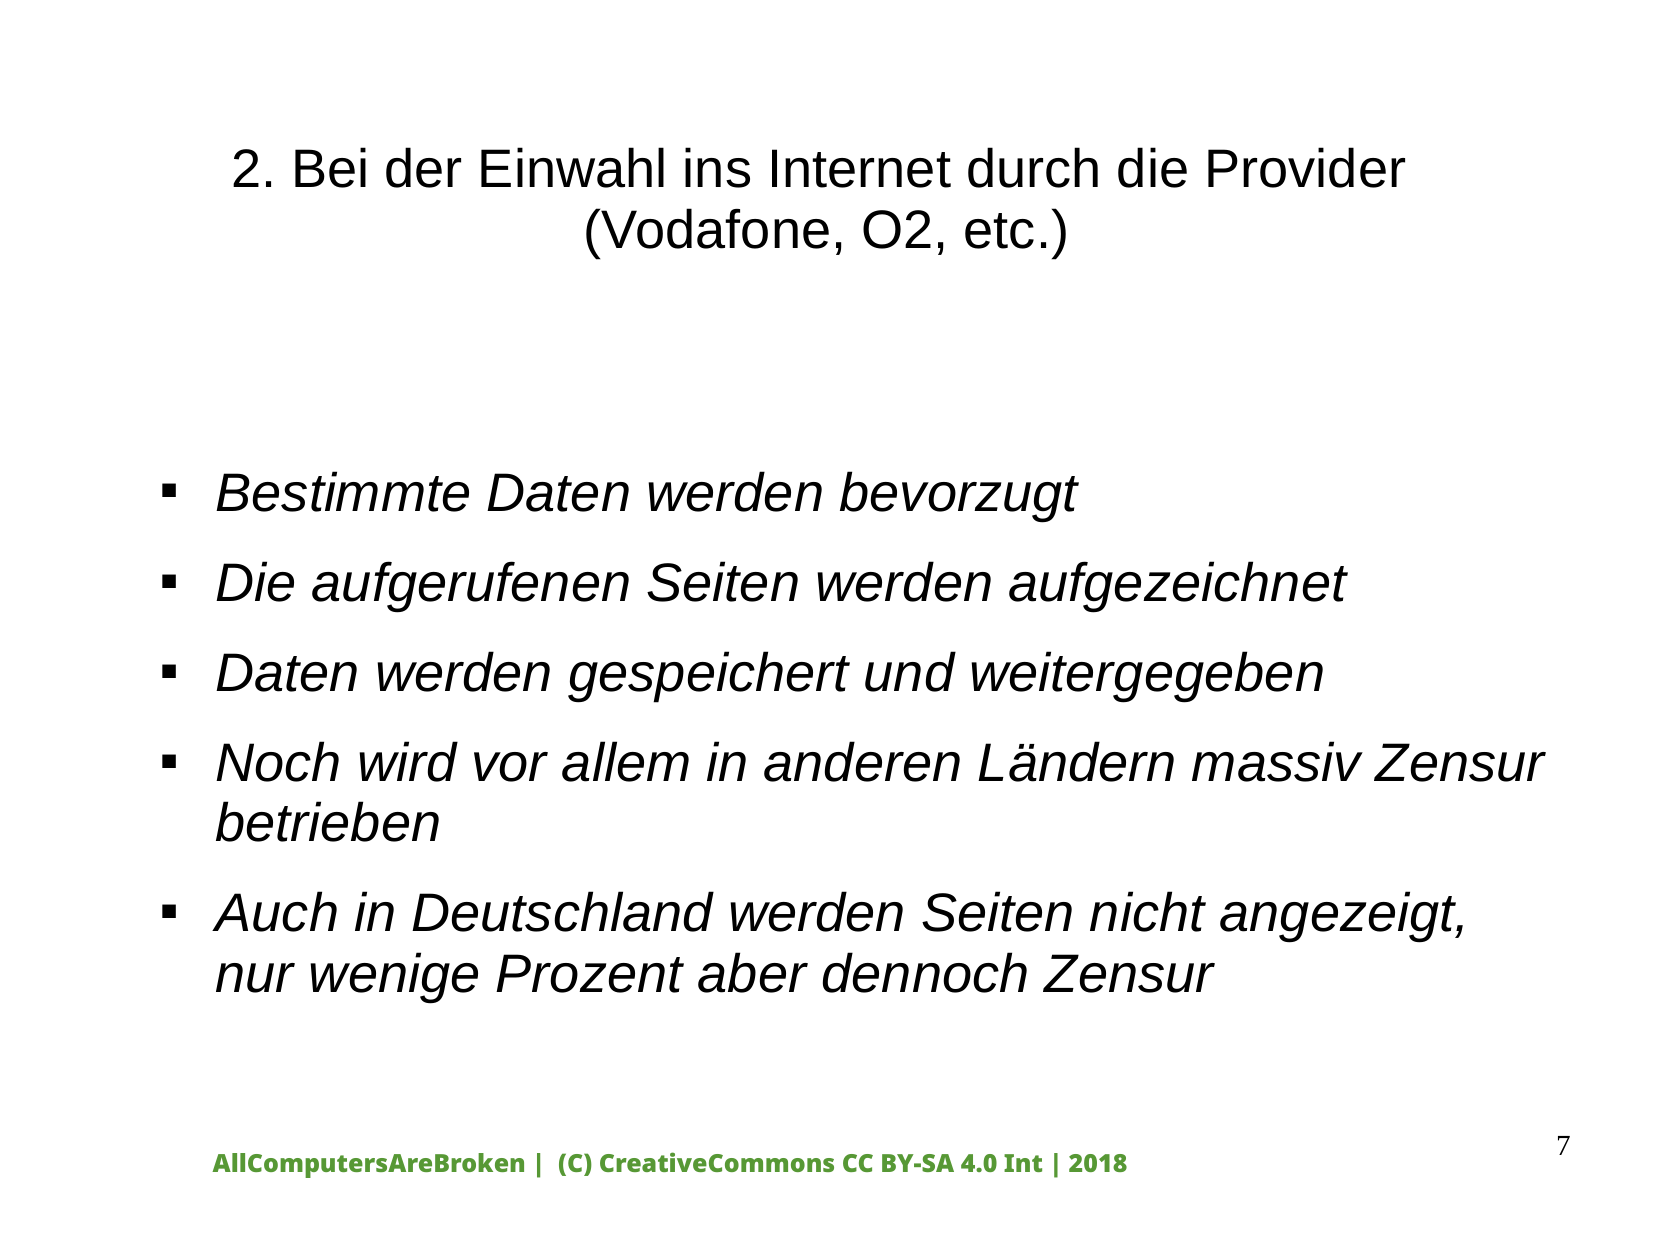

# 2. Bei der Einwahl ins Internet durch die Provider (Vodafone, O2, etc.)
Bestimmte Daten werden bevorzugt
Die aufgerufenen Seiten werden aufgezeichnet
Daten werden gespeichert und weitergegeben
Noch wird vor allem in anderen Ländern massiv Zensur betrieben
Auch in Deutschland werden Seiten nicht angezeigt, nur wenige Prozent aber dennoch Zensur
7
AllComputersAreBroken | benlason | (c) Creative Commons CC By-SA 4.0 Int